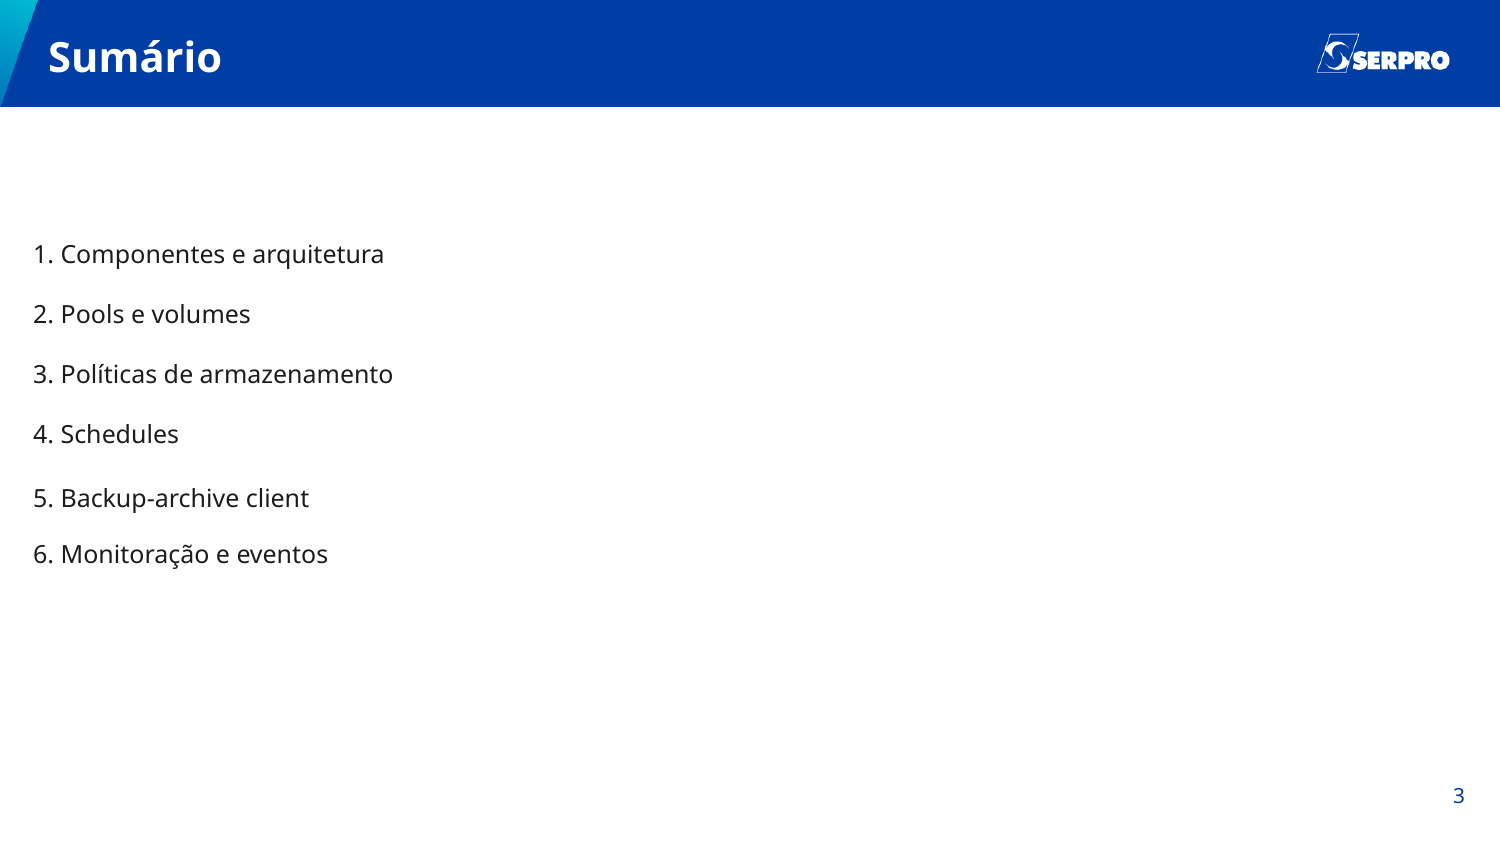

# Sumário
1. Componentes e arquitetura
2. Pools e volumes
3. Políticas de armazenamento
4. Schedules
5. Backup-archive client
6. Monitoração e eventos